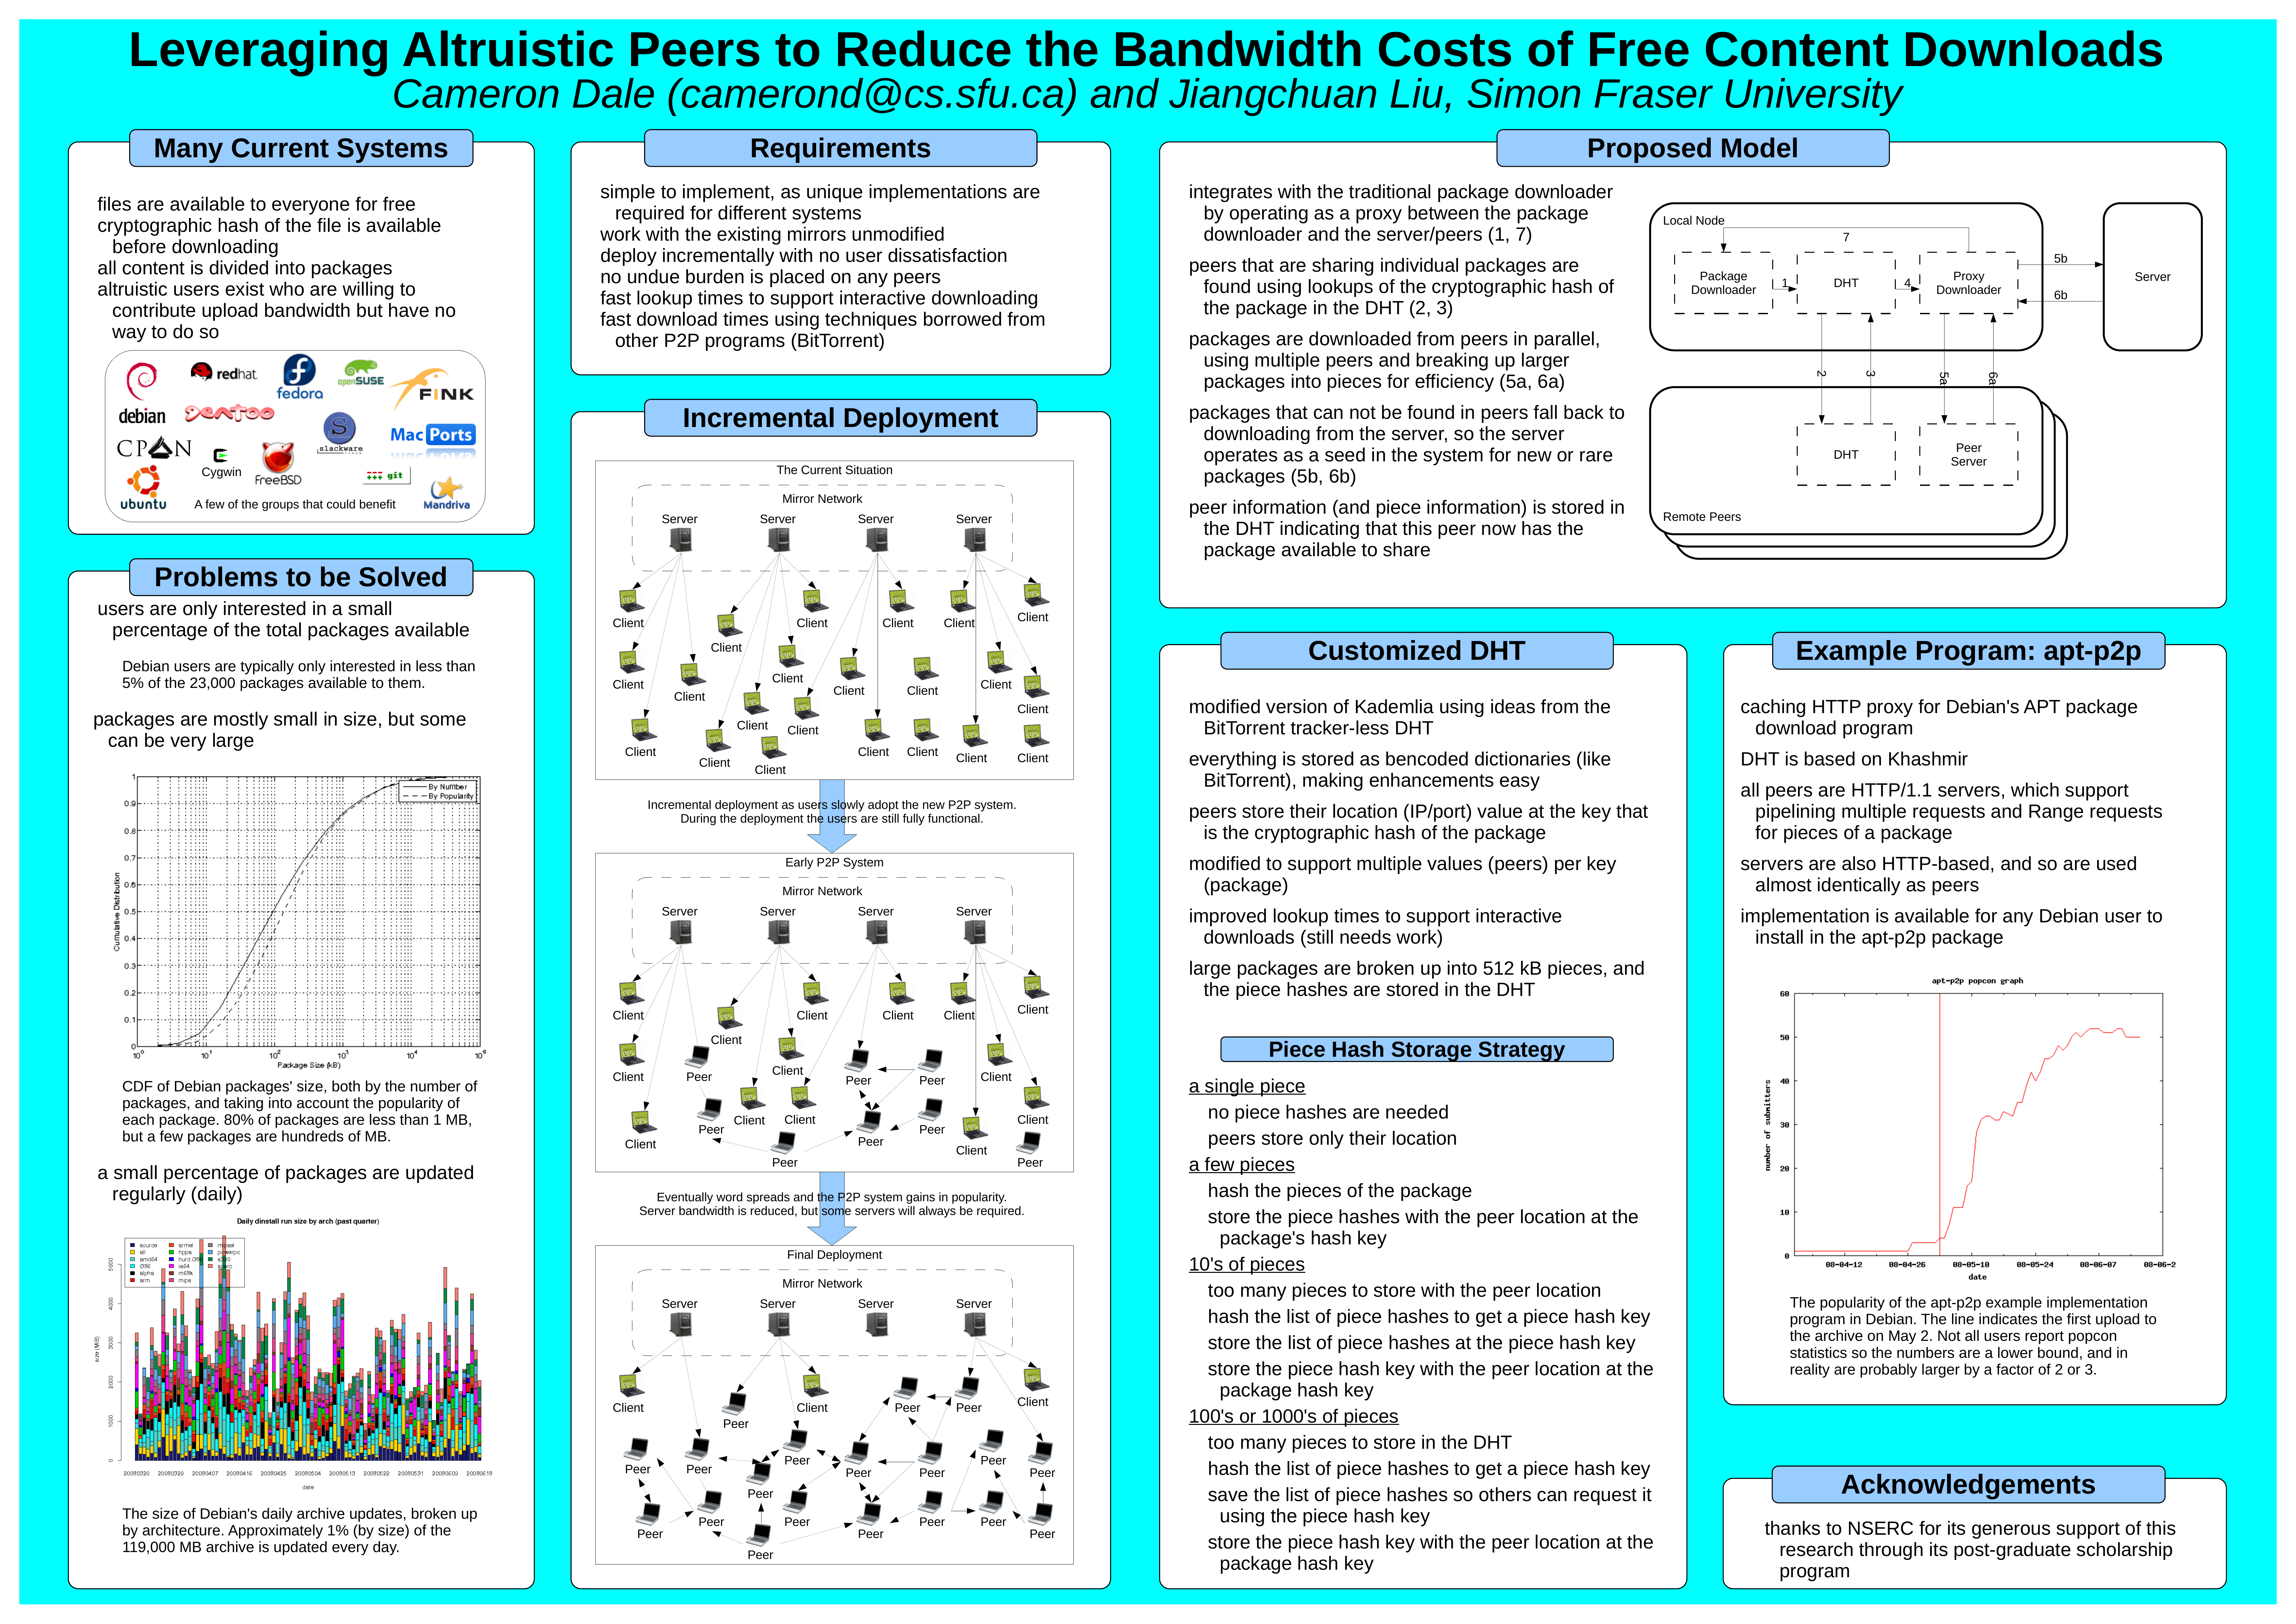

Leveraging Altruistic Peers to Reduce the Bandwidth Costs of Free Content Downloads
Cameron Dale (camerond@cs.sfu.ca) and Jiangchuan Liu, Simon Fraser University
Many Current Systems
Requirements
Proposed Model
simple to implement, as unique implementations are required for different systems
work with the existing mirrors unmodified
deploy incrementally with no user dissatisfaction
no undue burden is placed on any peers
fast lookup times to support interactive downloading
fast download times using techniques borrowed from other P2P programs (BitTorrent)
integrates with the traditional package downloader by operating as a proxy between the package downloader and the server/peers (1, 7)
peers that are sharing individual packages are found using lookups of the cryptographic hash of the package in the DHT (2, 3)
packages are downloaded from peers in parallel, using multiple peers and breaking up larger packages into pieces for efficiency (5a, 6a)
packages that can not be found in peers fall back to downloading from the server, so the server operates as a seed in the system for new or rare packages (5b, 6b)
peer information (and piece information) is stored in the DHT indicating that this peer now has the package available to share
files are available to everyone for free
cryptographic hash of the file is available before downloading
all content is divided into packages
altruistic users exist who are willing to contribute upload bandwidth but have no way to do so
Local Node
Server
Package
Downloader
DHT
Proxy
Downloader
5b
1
4
6b
3
6a
2
5a
Remote Peers
DHT
Peer
Server
A few of the groups that could benefit
Cygwin
Incremental Deployment
The Current Situation
Mirror Network
Server
Server
Server
Server
Client
Client
Client
Client
Client
Client
Client
Client
Client
Client
Client
Client
Client
Client
Client
Client
Client
Client
Client
Client
Client
Client
Problems to be Solved
users are only interested in a small percentage of the total packages available
Customized DHT
Example Program: apt-p2p
Debian users are typically only interested in less than 5% of the 23,000 packages available to them.
modified version of Kademlia using ideas from the BitTorrent tracker-less DHT
everything is stored as bencoded dictionaries (like BitTorrent), making enhancements easy
peers store their location (IP/port) value at the key that is the cryptographic hash of the package
modified to support multiple values (peers) per key (package)
improved lookup times to support interactive downloads (still needs work)
large packages are broken up into 512 kB pieces, and the piece hashes are stored in the DHT
caching HTTP proxy for Debian's APT package download program
DHT is based on Khashmir
all peers are HTTP/1.1 servers, which support pipelining multiple requests and Range requests for pieces of a package
servers are also HTTP-based, and so are used almost identically as peers
implementation is available for any Debian user to install in the apt-p2p package
packages are mostly small in size, but some can be very large
Incremental deployment as users slowly adopt the new P2P system.
During the deployment the users are still fully functional.
Early P2P System
Mirror Network
Server
Server
Server
Server
Client
Client
Client
Client
Client
Client
Client
Client
Client
Peer
Peer
Peer
Client
Client
Client
Peer
Peer
Client
Peer
Client
Peer
Peer
Piece Hash Storage Strategy
a single piece
no piece hashes are needed
peers store only their location
a few pieces
hash the pieces of the package
store the piece hashes with the peer location at the package's hash key
10's of pieces
too many pieces to store with the peer location
hash the list of piece hashes to get a piece hash key
store the list of piece hashes at the piece hash key
store the piece hash key with the peer location at the package hash key
100's or 1000's of pieces
too many pieces to store in the DHT
hash the list of piece hashes to get a piece hash key
save the list of piece hashes so others can request it using the piece hash key
store the piece hash key with the peer location at the package hash key
CDF of Debian packages' size, both by the number of packages, and taking into account the popularity of each package. 80% of packages are less than 1 MB, but a few packages are hundreds of MB.
a small percentage of packages are updated regularly (daily)
Eventually word spreads and the P2P system gains in popularity.
Server bandwidth is reduced, but some servers will always be required.
Final Deployment
Mirror Network
Server
Server
Server
Server
Client
Client
Client
Peer
Peer
Peer
Peer
Peer
Peer
Peer
Peer
Peer
Peer
Peer
Peer
Peer
Peer
Peer
Peer
Peer
Peer
Peer
The popularity of the apt-p2p example implementation program in Debian. The line indicates the first upload to the archive on May 2. Not all users report popcon statistics so the numbers are a lower bound, and in reality are probably larger by a factor of 2 or 3.
Acknowledgements
The size of Debian's daily archive updates, broken up by architecture. Approximately 1% (by size) of the 119,000 MB archive is updated every day.
thanks to NSERC for its generous support of this research through its post-graduate scholarship program